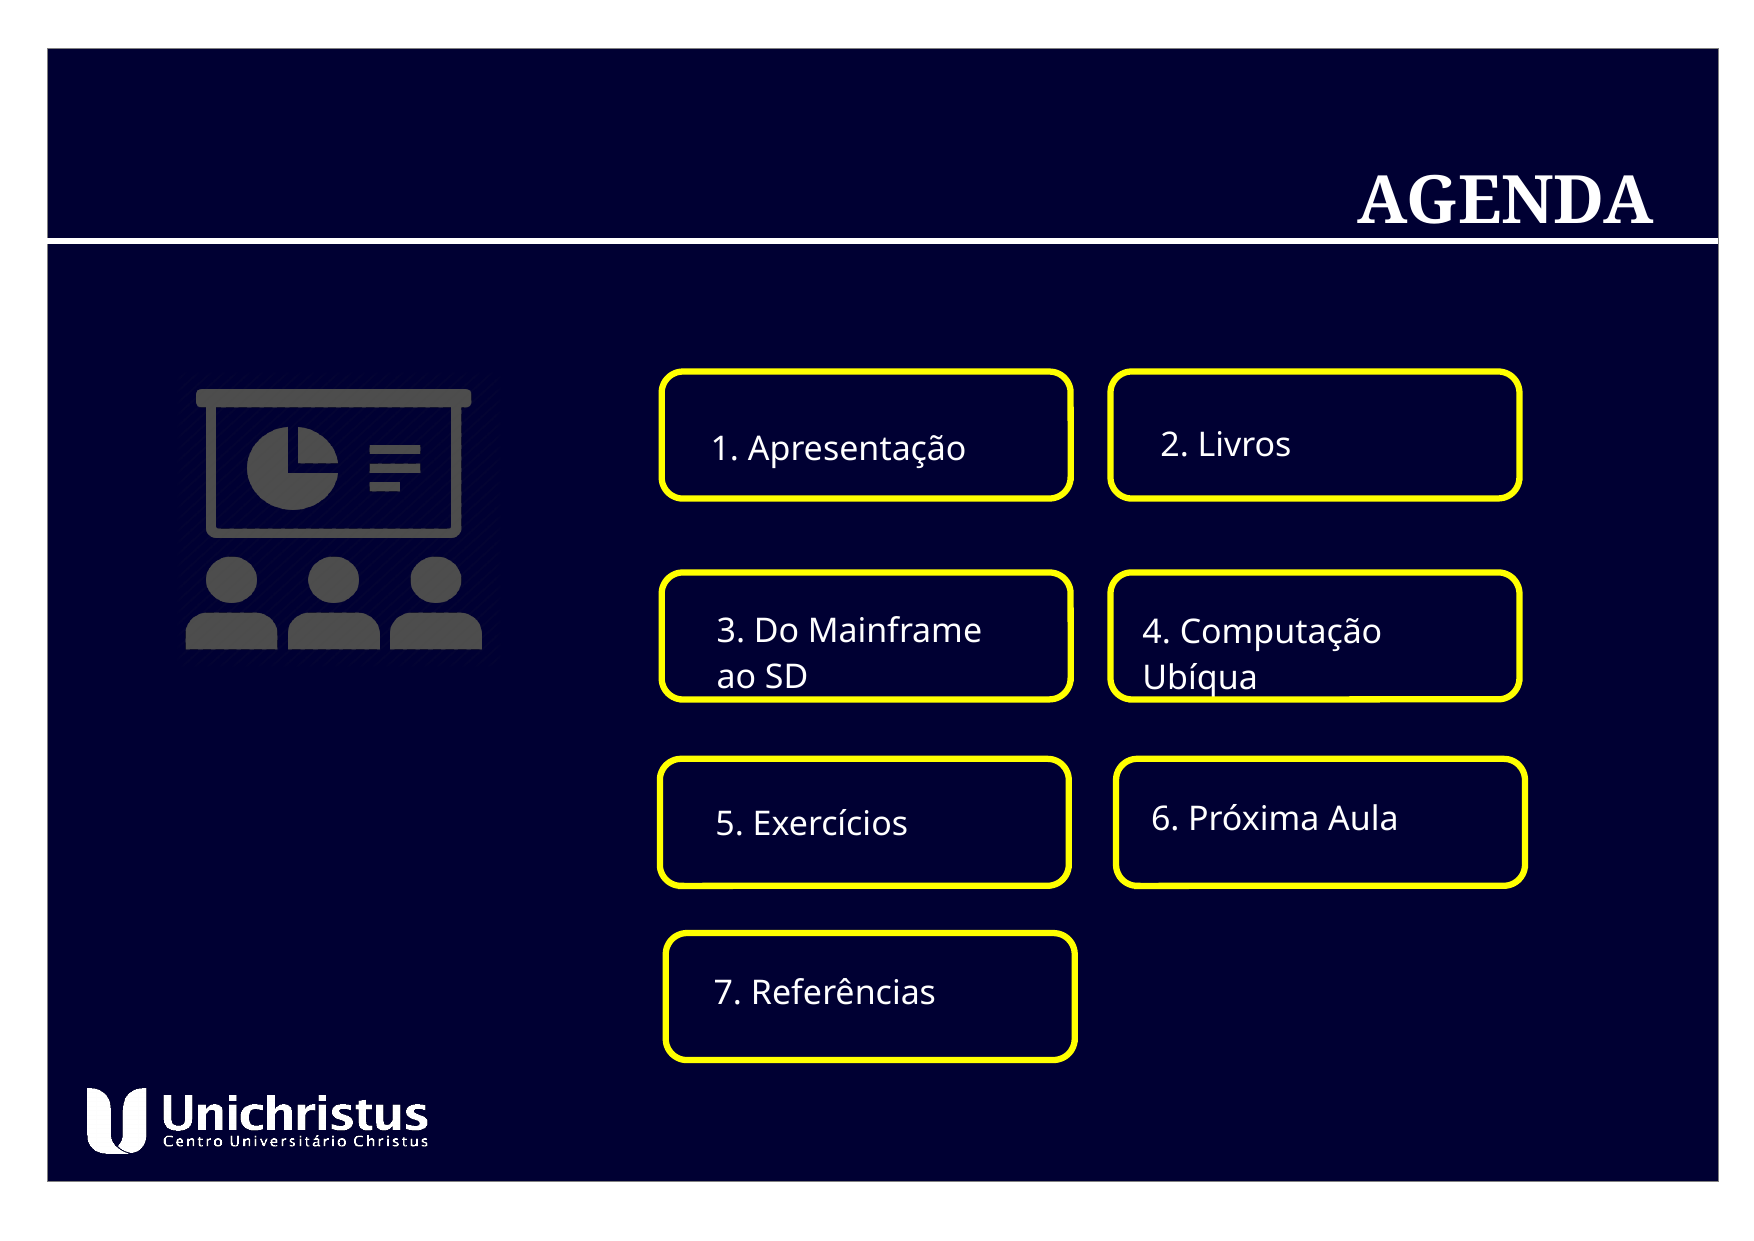

AGENDA
2. Livros
1. Apresentação
3. Do Mainframe ao SD
4. Computação Ubíqua
6. Próxima Aula
5. Exercícios
7. Referências